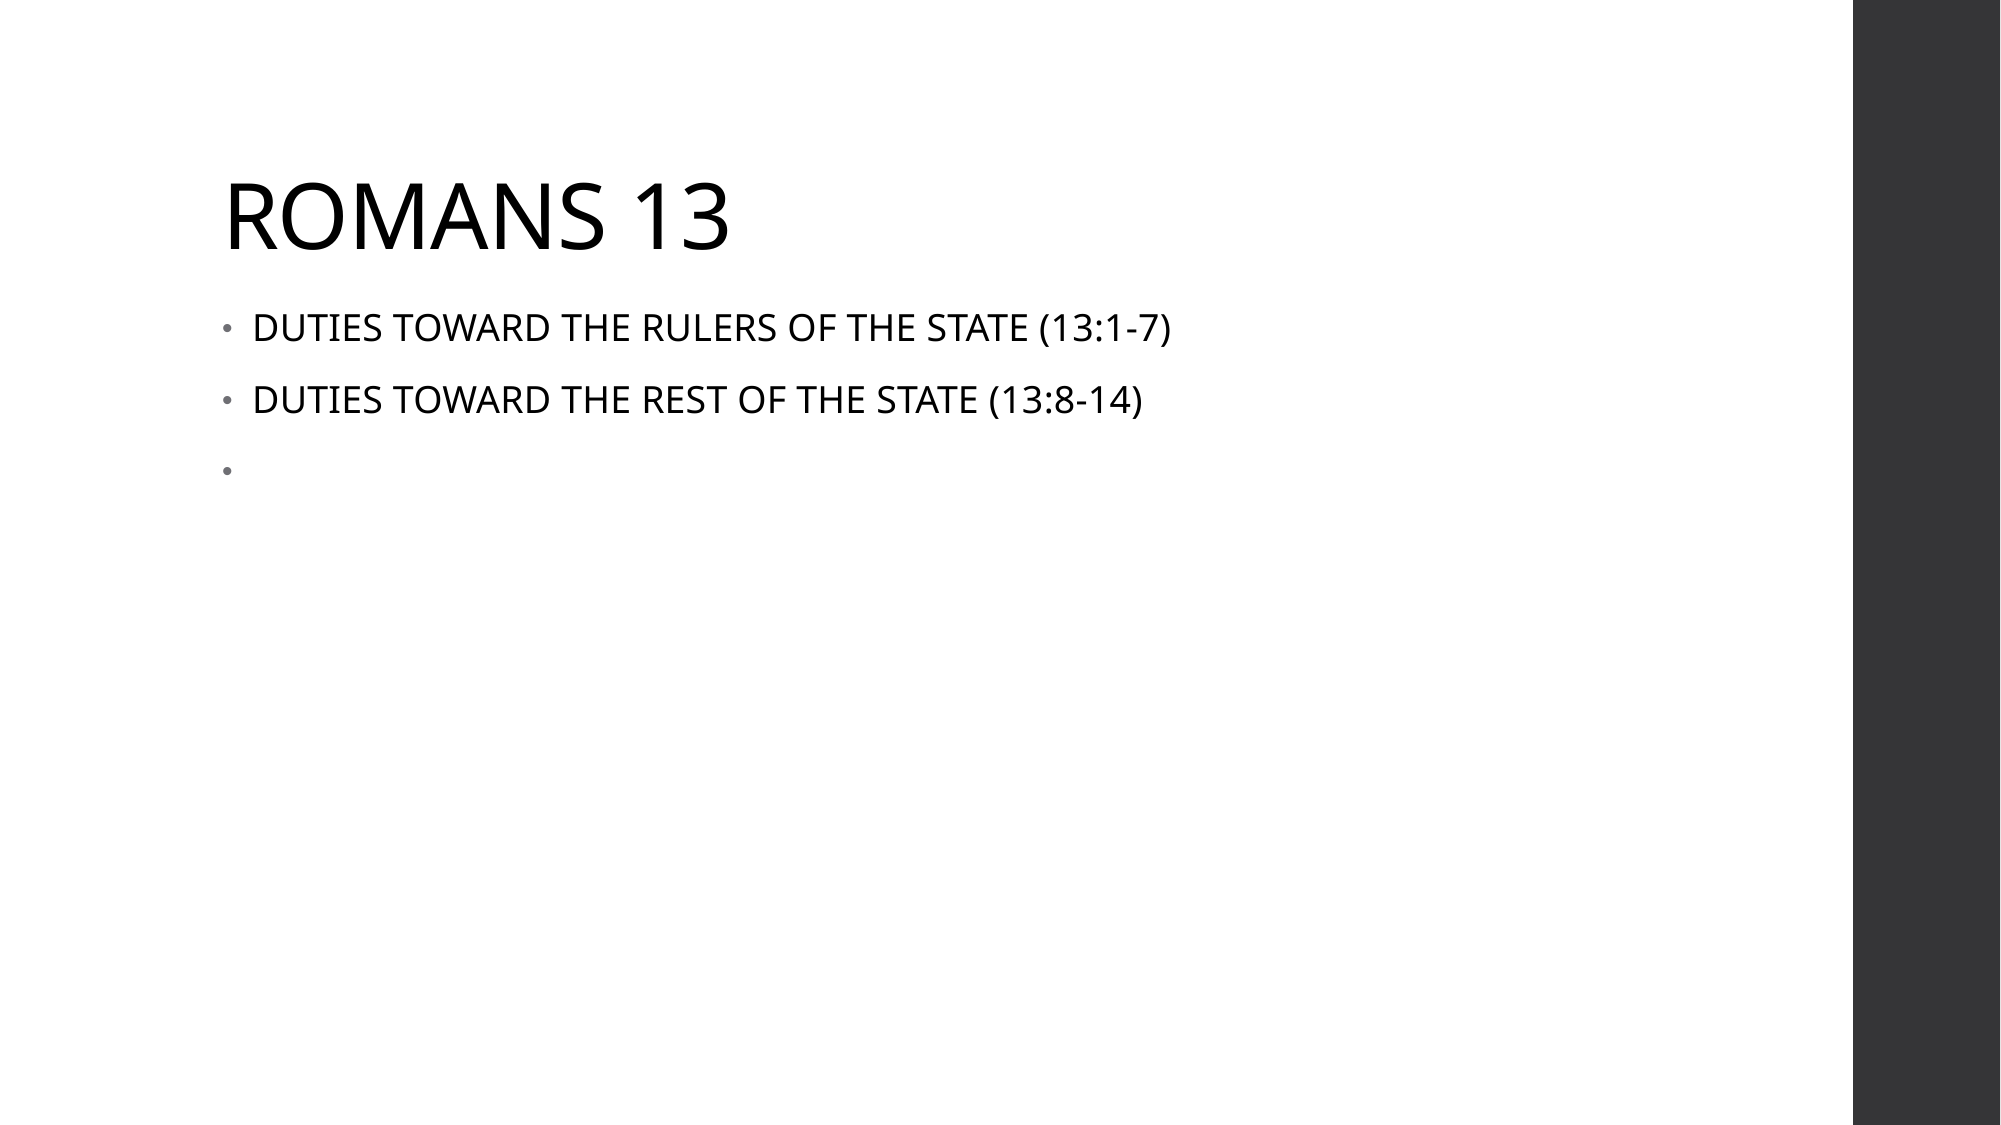

# ROMANS 13
DUTIES TOWARD THE RULERS OF THE STATE (13:1-7)
DUTIES TOWARD THE REST OF THE STATE (13:8-14)